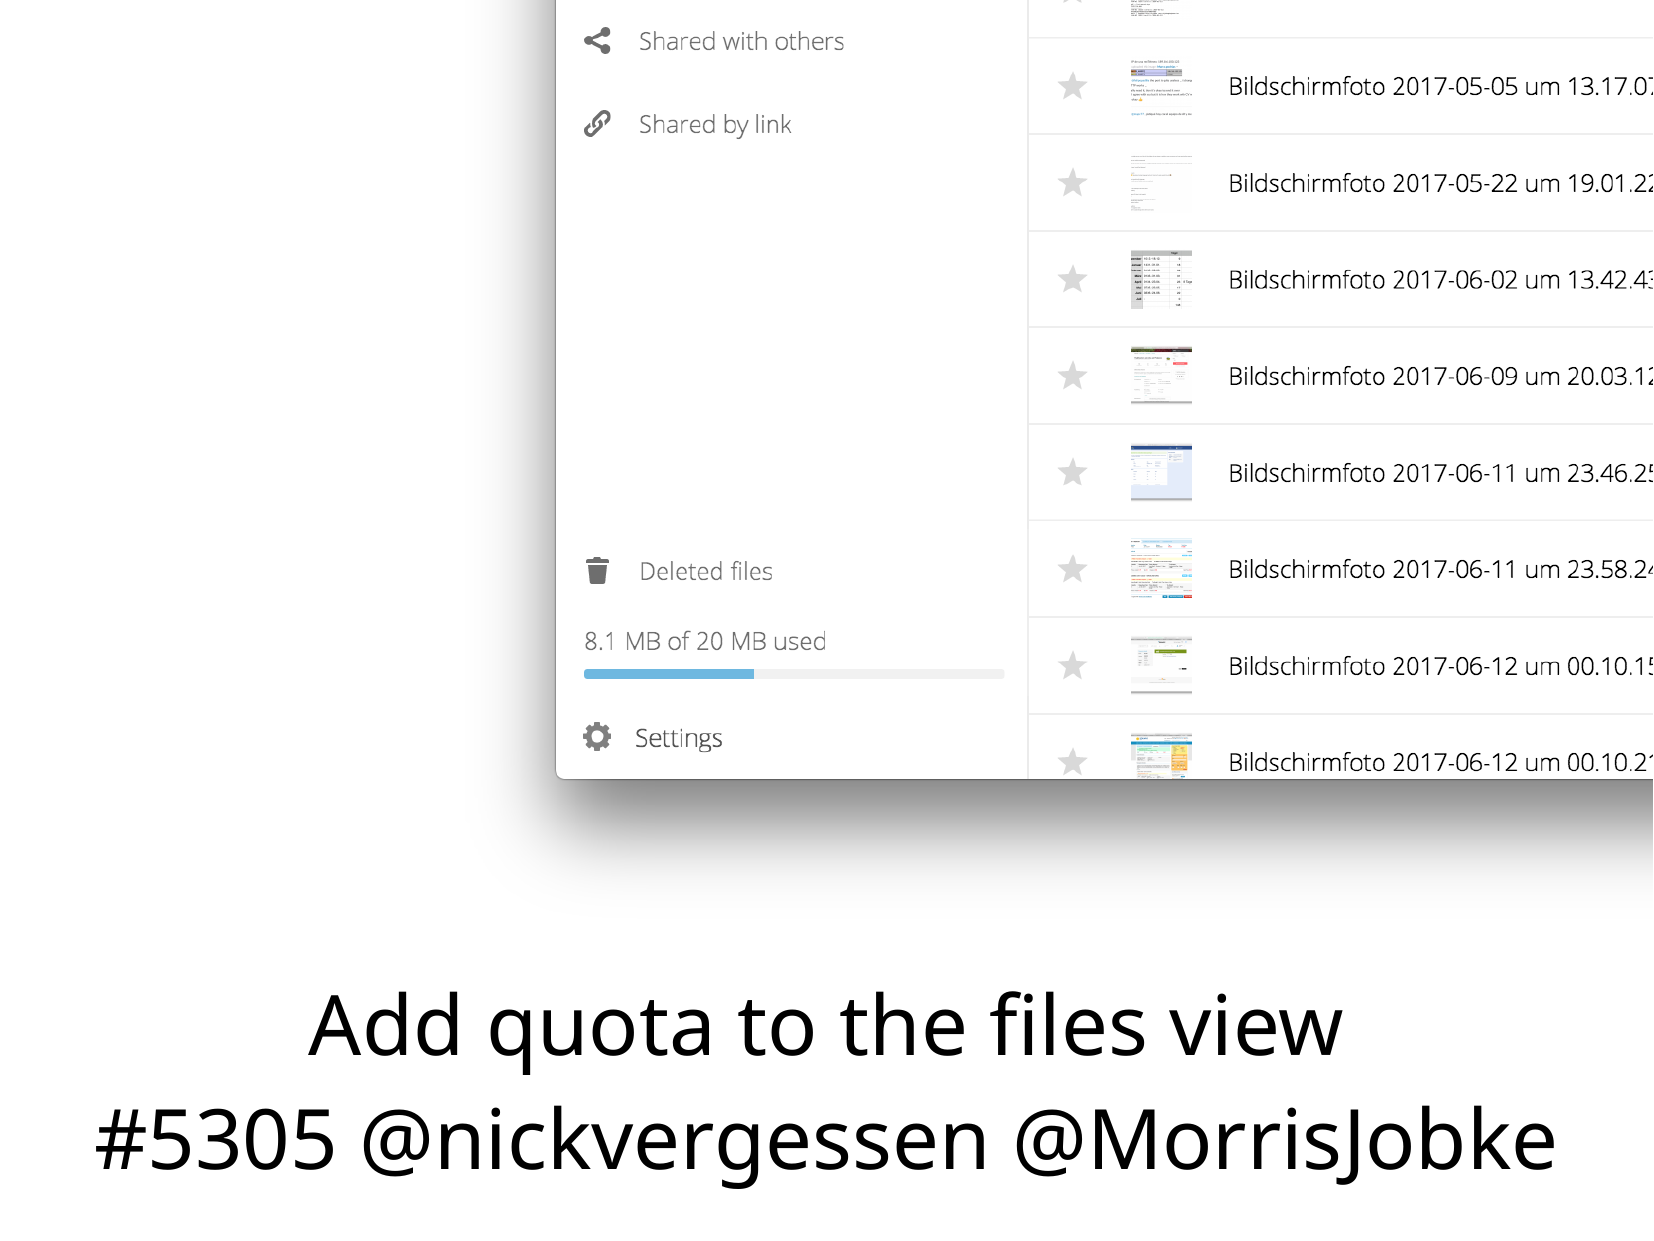

# Add quota to the files view #5305 @nickvergessen @MorrisJobke